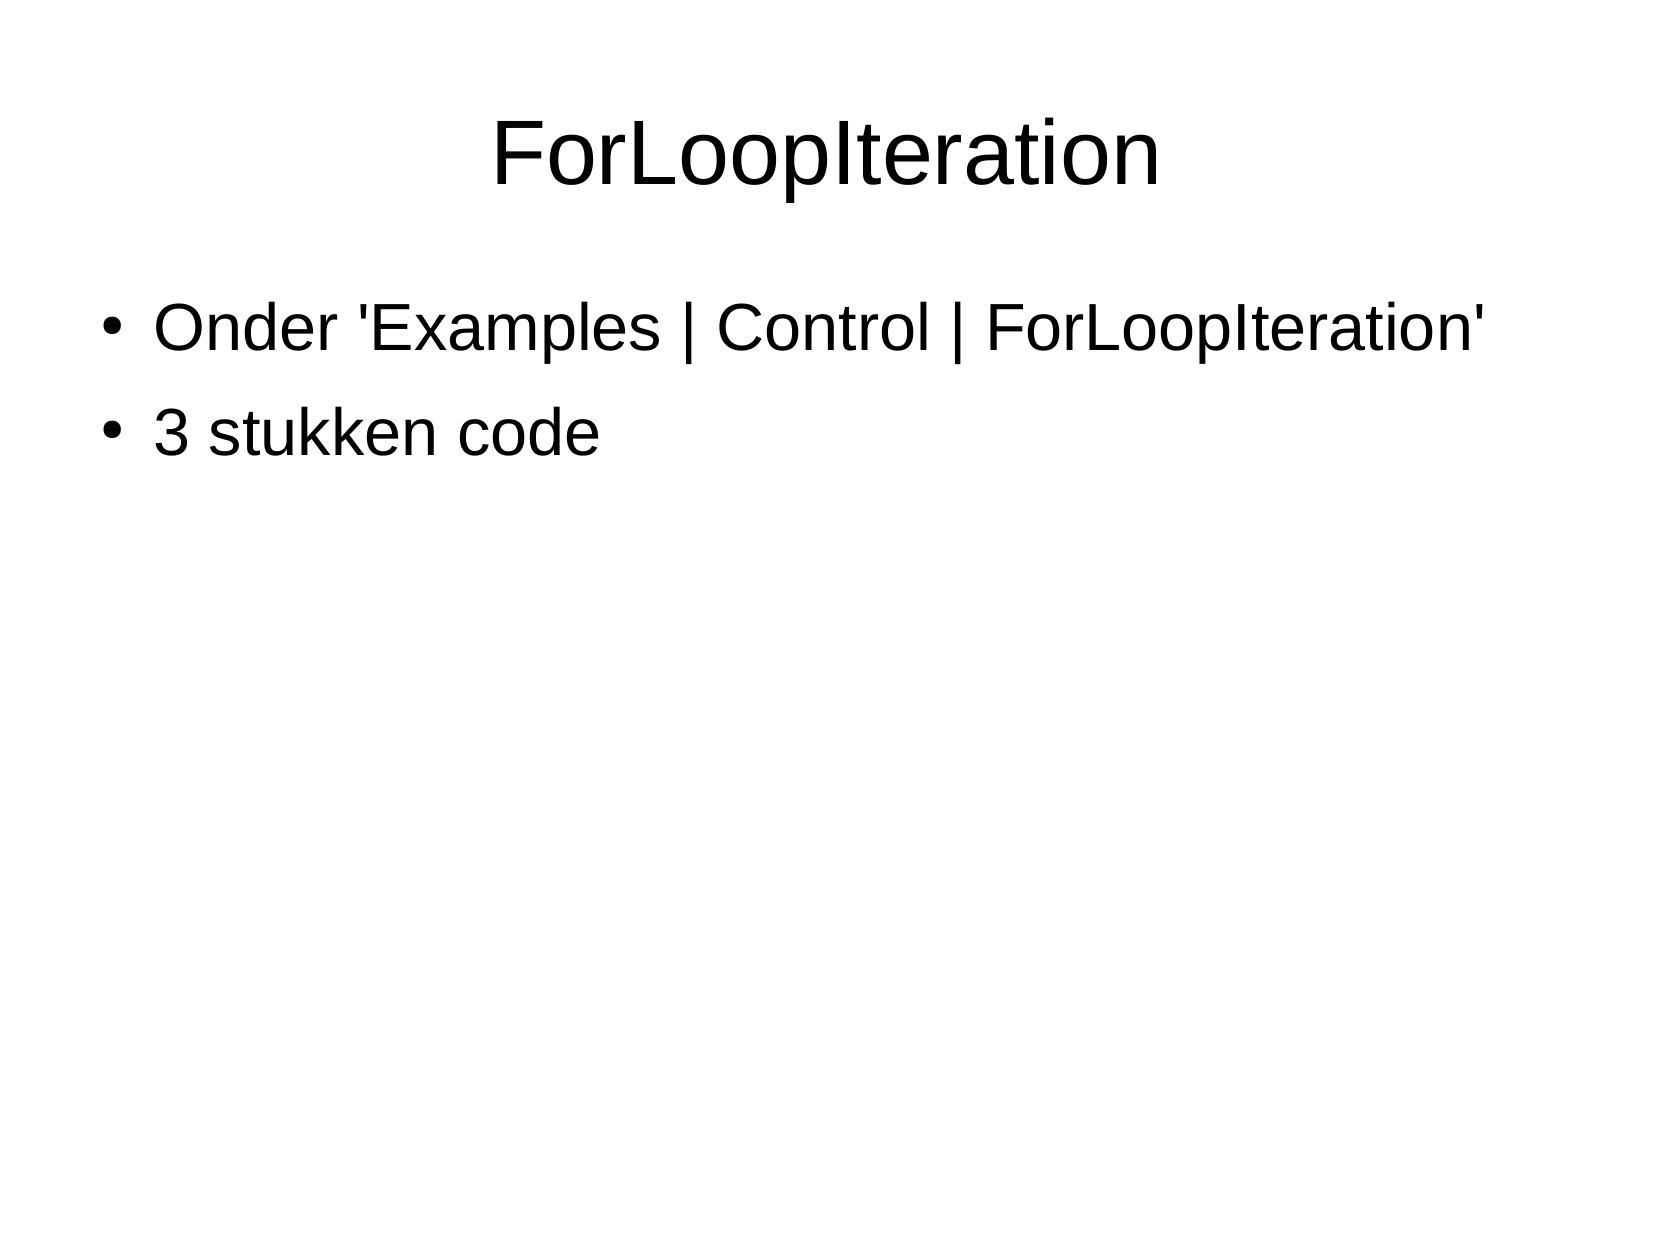

# ForLoopIteration
Onder 'Examples | Control | ForLoopIteration'
3 stukken code